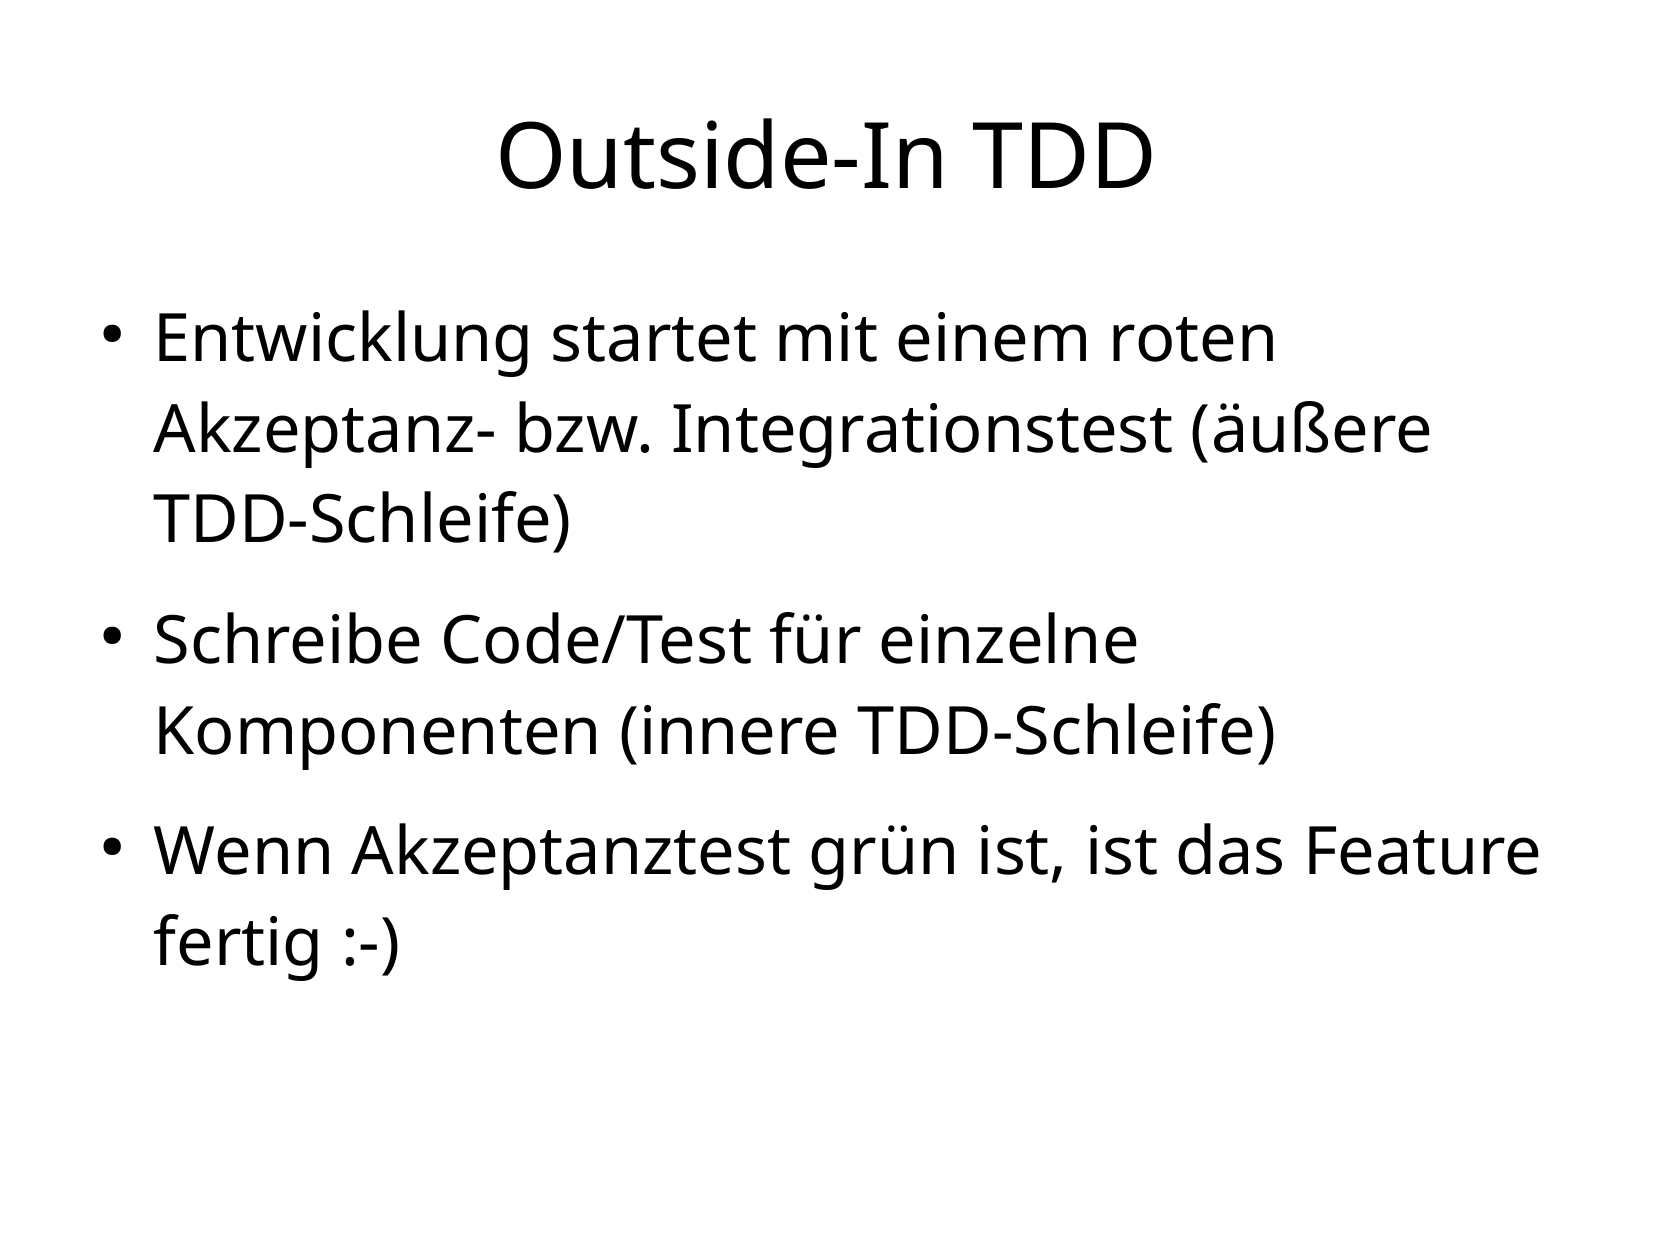

# Outside-In TDD
Entwicklung startet mit einem roten Akzeptanz- bzw. Integrationstest (äußere TDD-Schleife)
Schreibe Code/Test für einzelne Komponenten (innere TDD-Schleife)
Wenn Akzeptanztest grün ist, ist das Feature fertig :-)